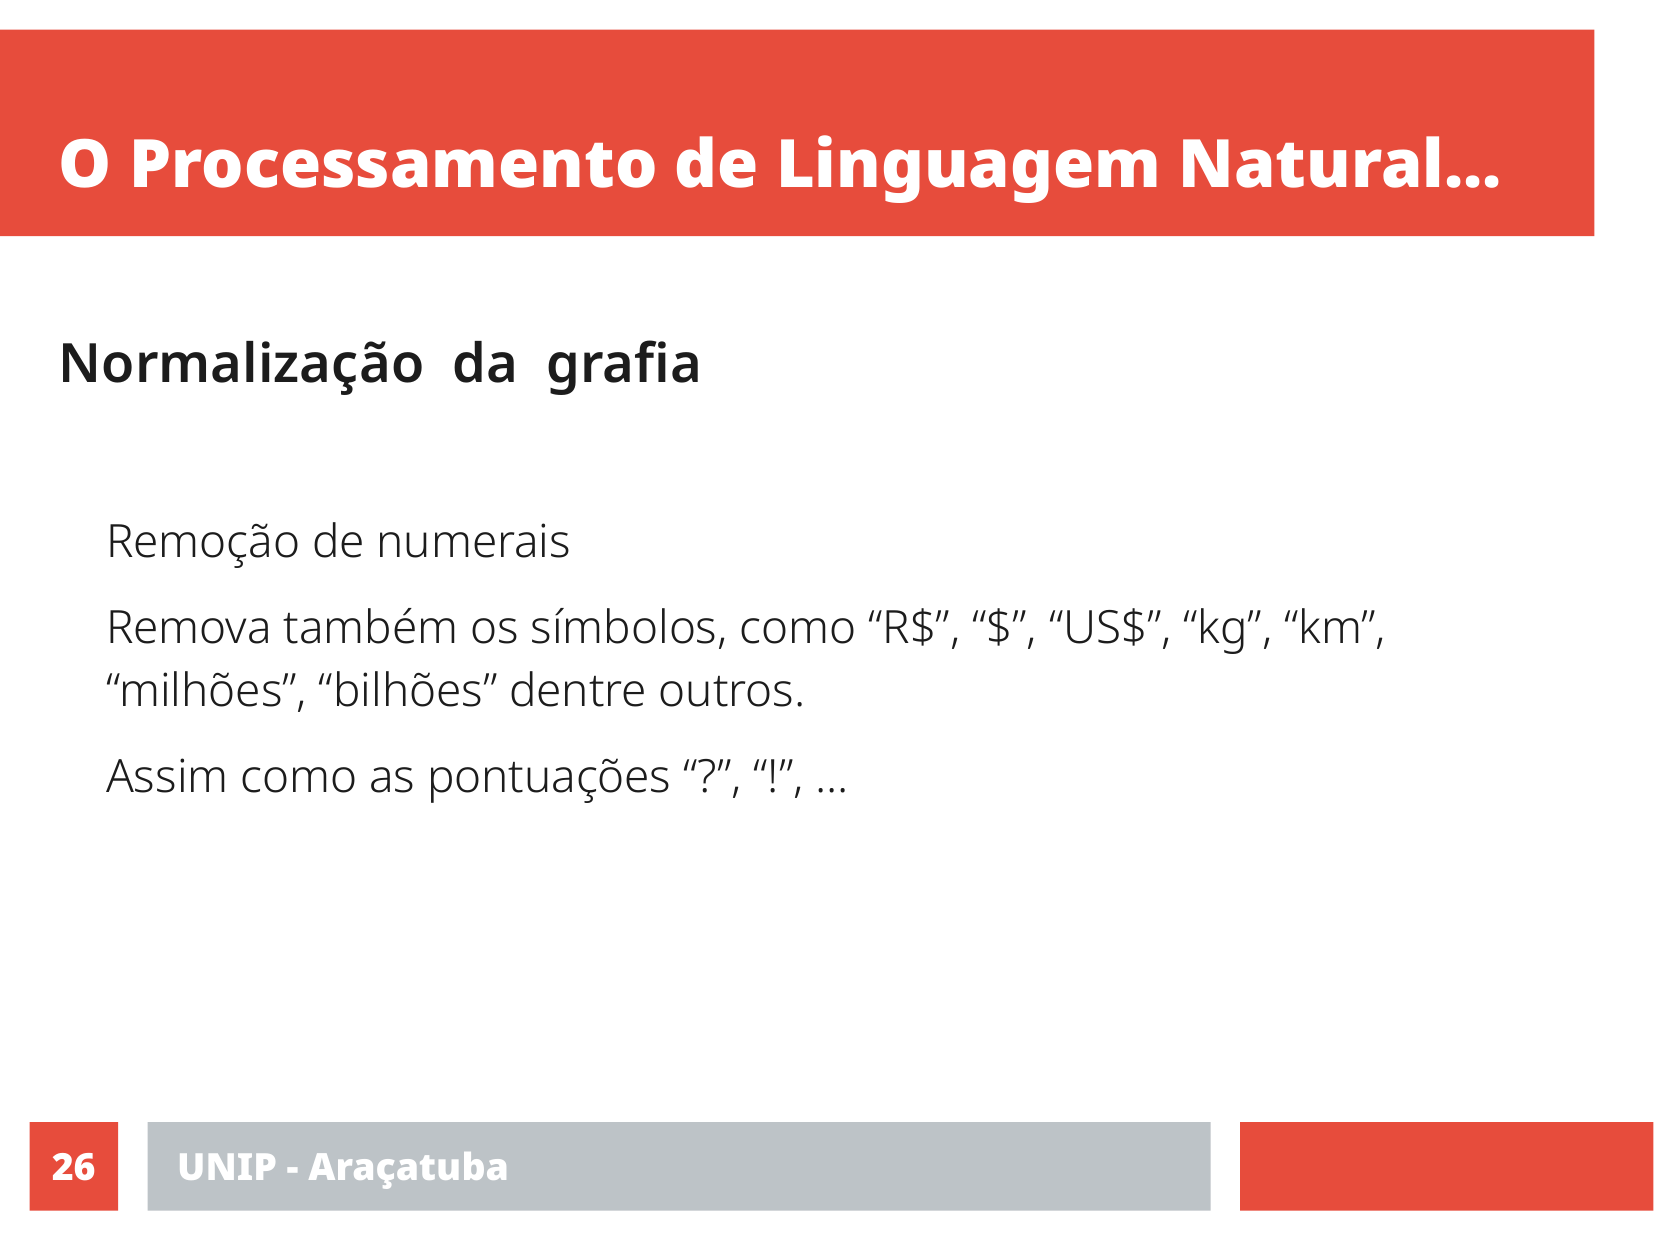

# O Processamento de Linguagem Natural...
Normalização da grafia
Remoção de numerais
Remova também os símbolos, como “R$”, “$”, “US$”, “kg”, “km”, “milhões”, “bilhões” dentre outros.
Assim como as pontuações “?”, “!”, ...
26
UNIP - Araçatuba